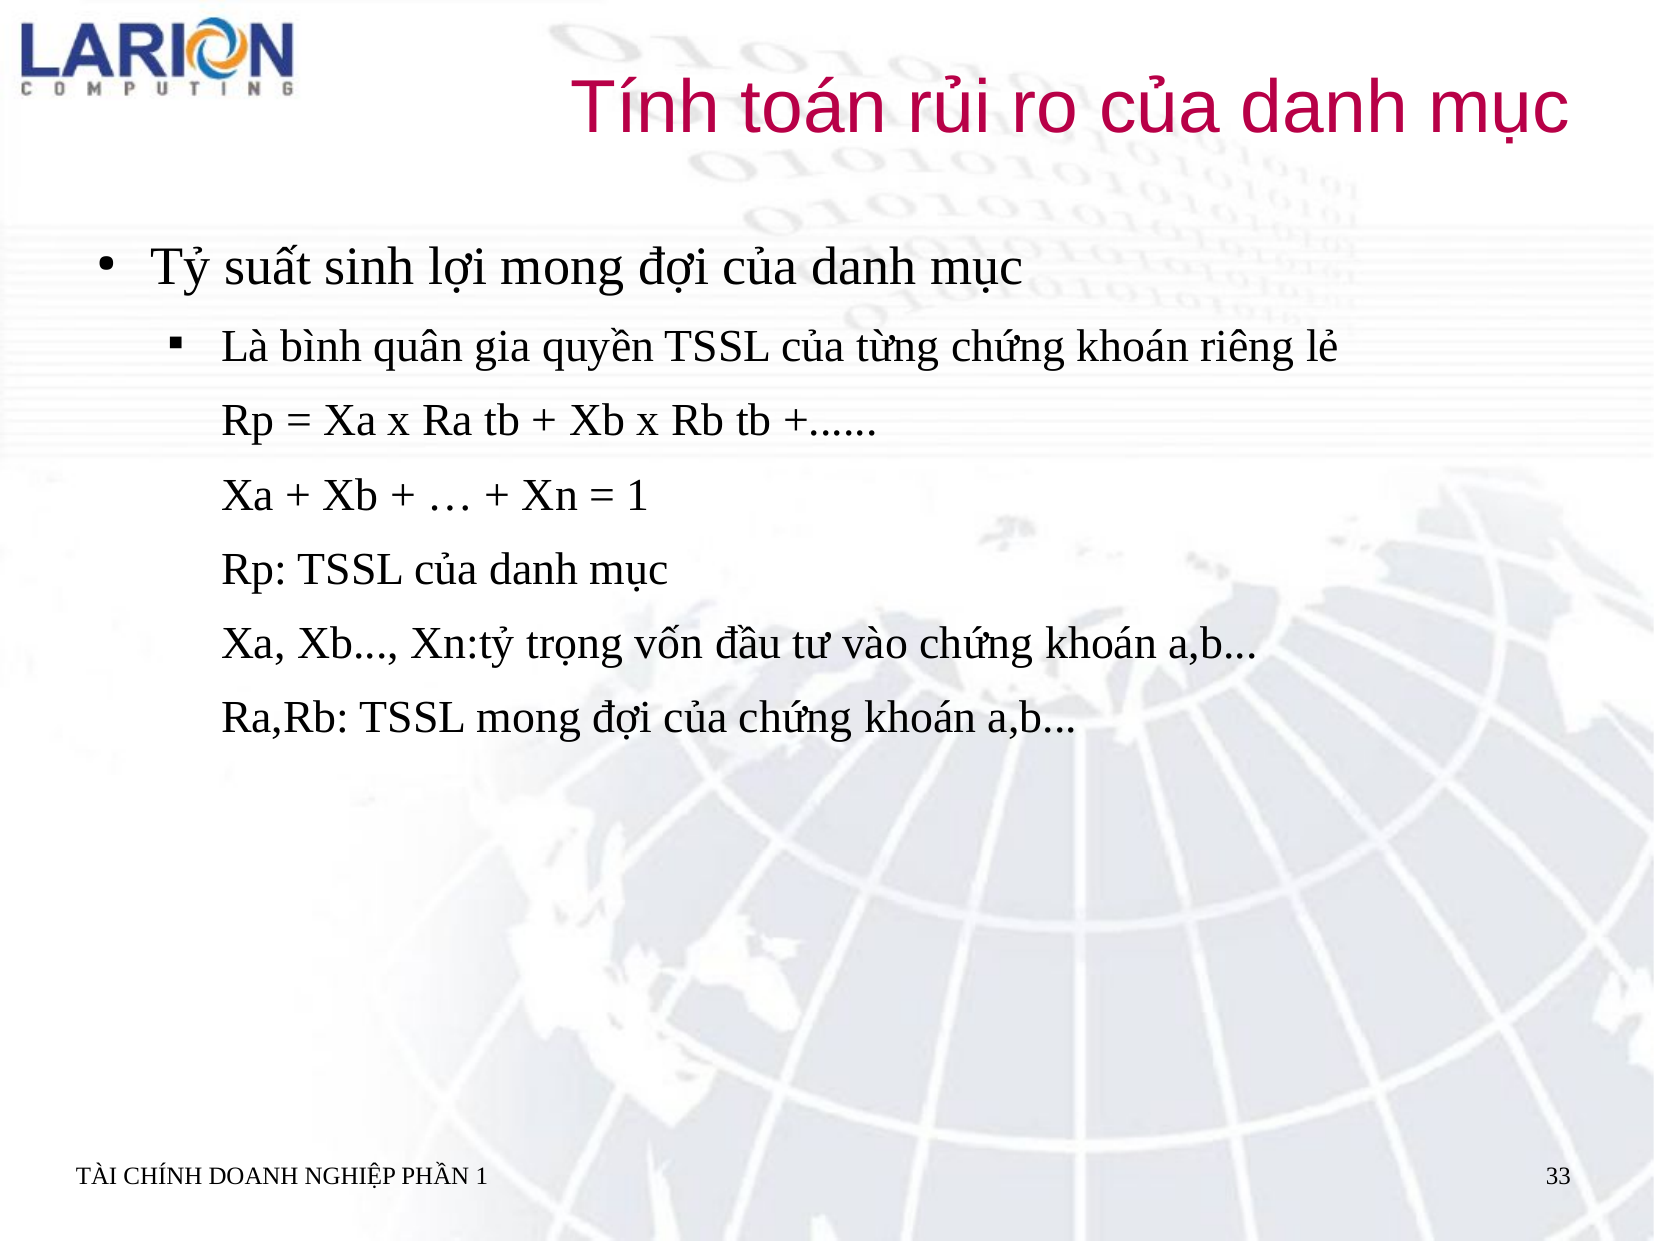

# Tính toán rủi ro của danh mục
Tỷ suất sinh lợi mong đợi của danh mục
Là bình quân gia quyền TSSL của từng chứng khoán riêng lẻ
Rp = Xa x Ra tb + Xb x Rb tb +......
Xa + Xb + … + Xn = 1
Rp: TSSL của danh mục
Xa, Xb..., Xn:tỷ trọng vốn đầu tư vào chứng khoán a,b...
Ra,Rb: TSSL mong đợi của chứng khoán a,b...
TÀI CHÍNH DOANH NGHIỆP PHẦN 1
33